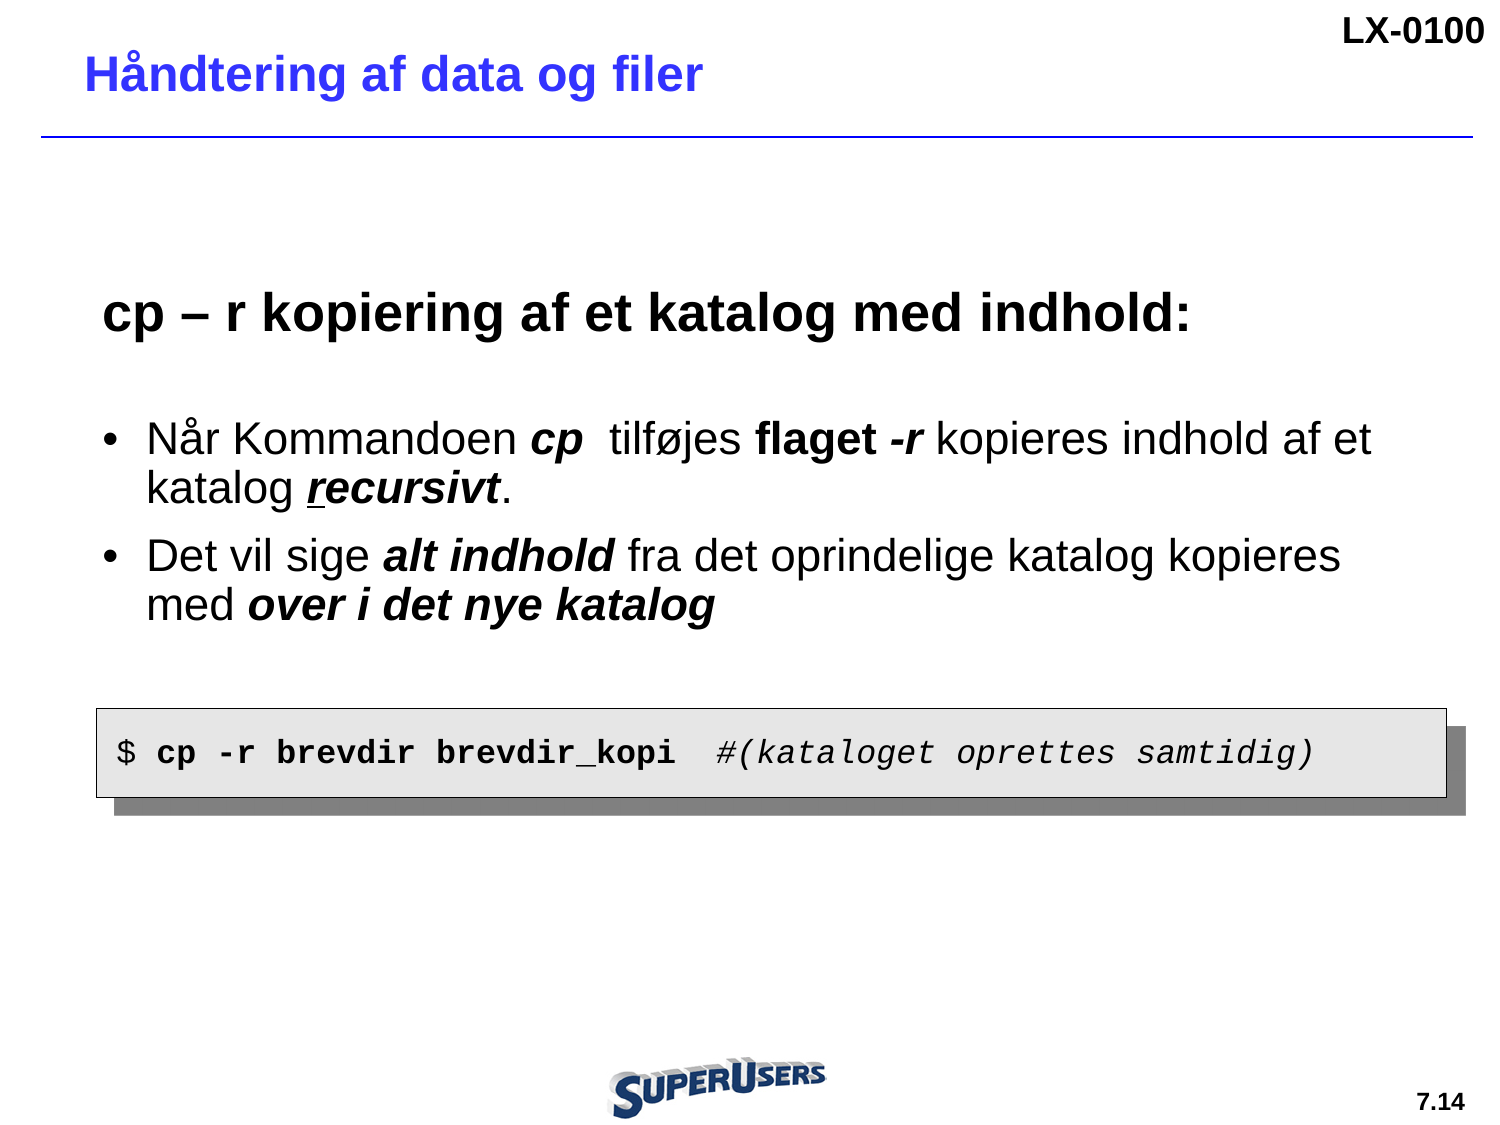

# Håndtering af data og filer
cp – r kopiering af et katalog med indhold:
Når Kommandoen cp tilføjes flaget -r kopieres indhold af et katalog recursivt.
Det vil sige alt indhold fra det oprindelige katalog kopieres med over i det nye katalog
 $ cp -r brevdir brevdir_kopi #(kataloget oprettes samtidig)